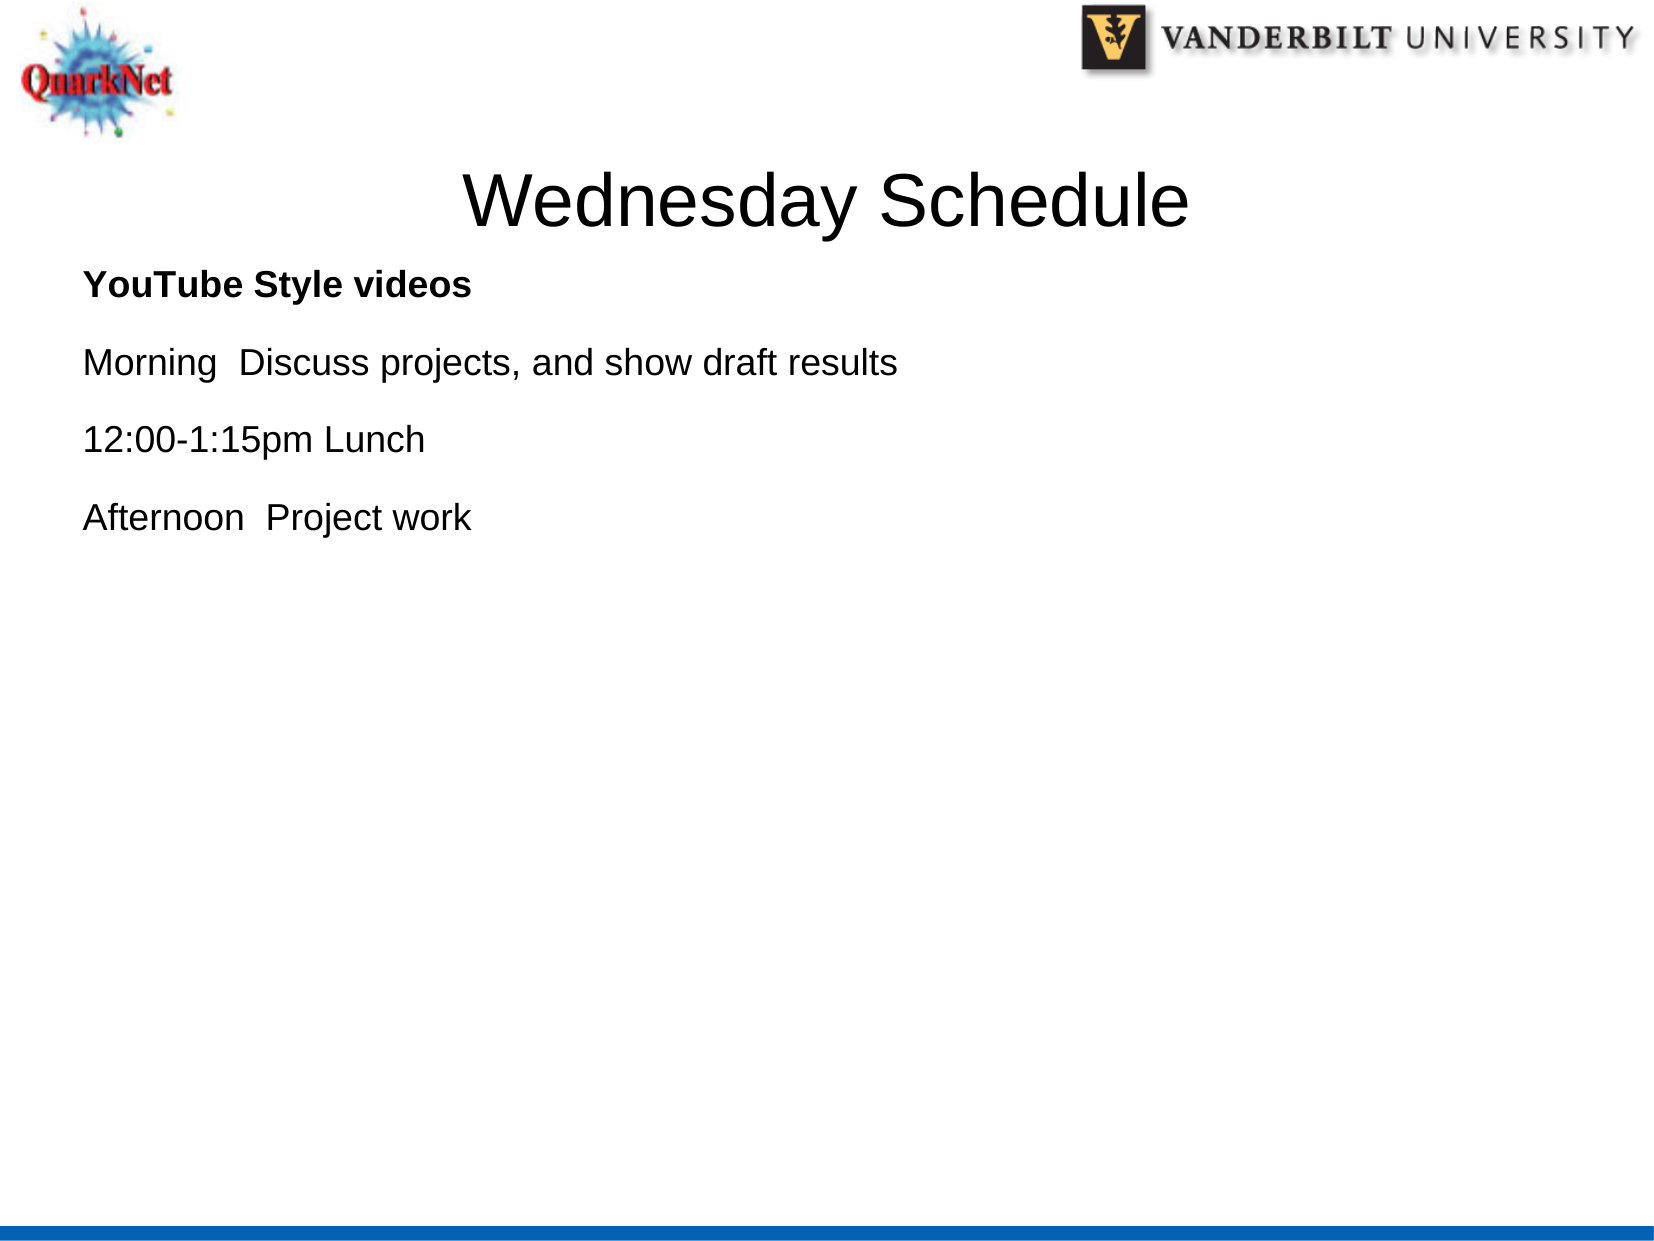

# Wednesday Schedule
YouTube Style videos
Morning Discuss projects, and show draft results
12:00-1:15pm Lunch
Afternoon Project work